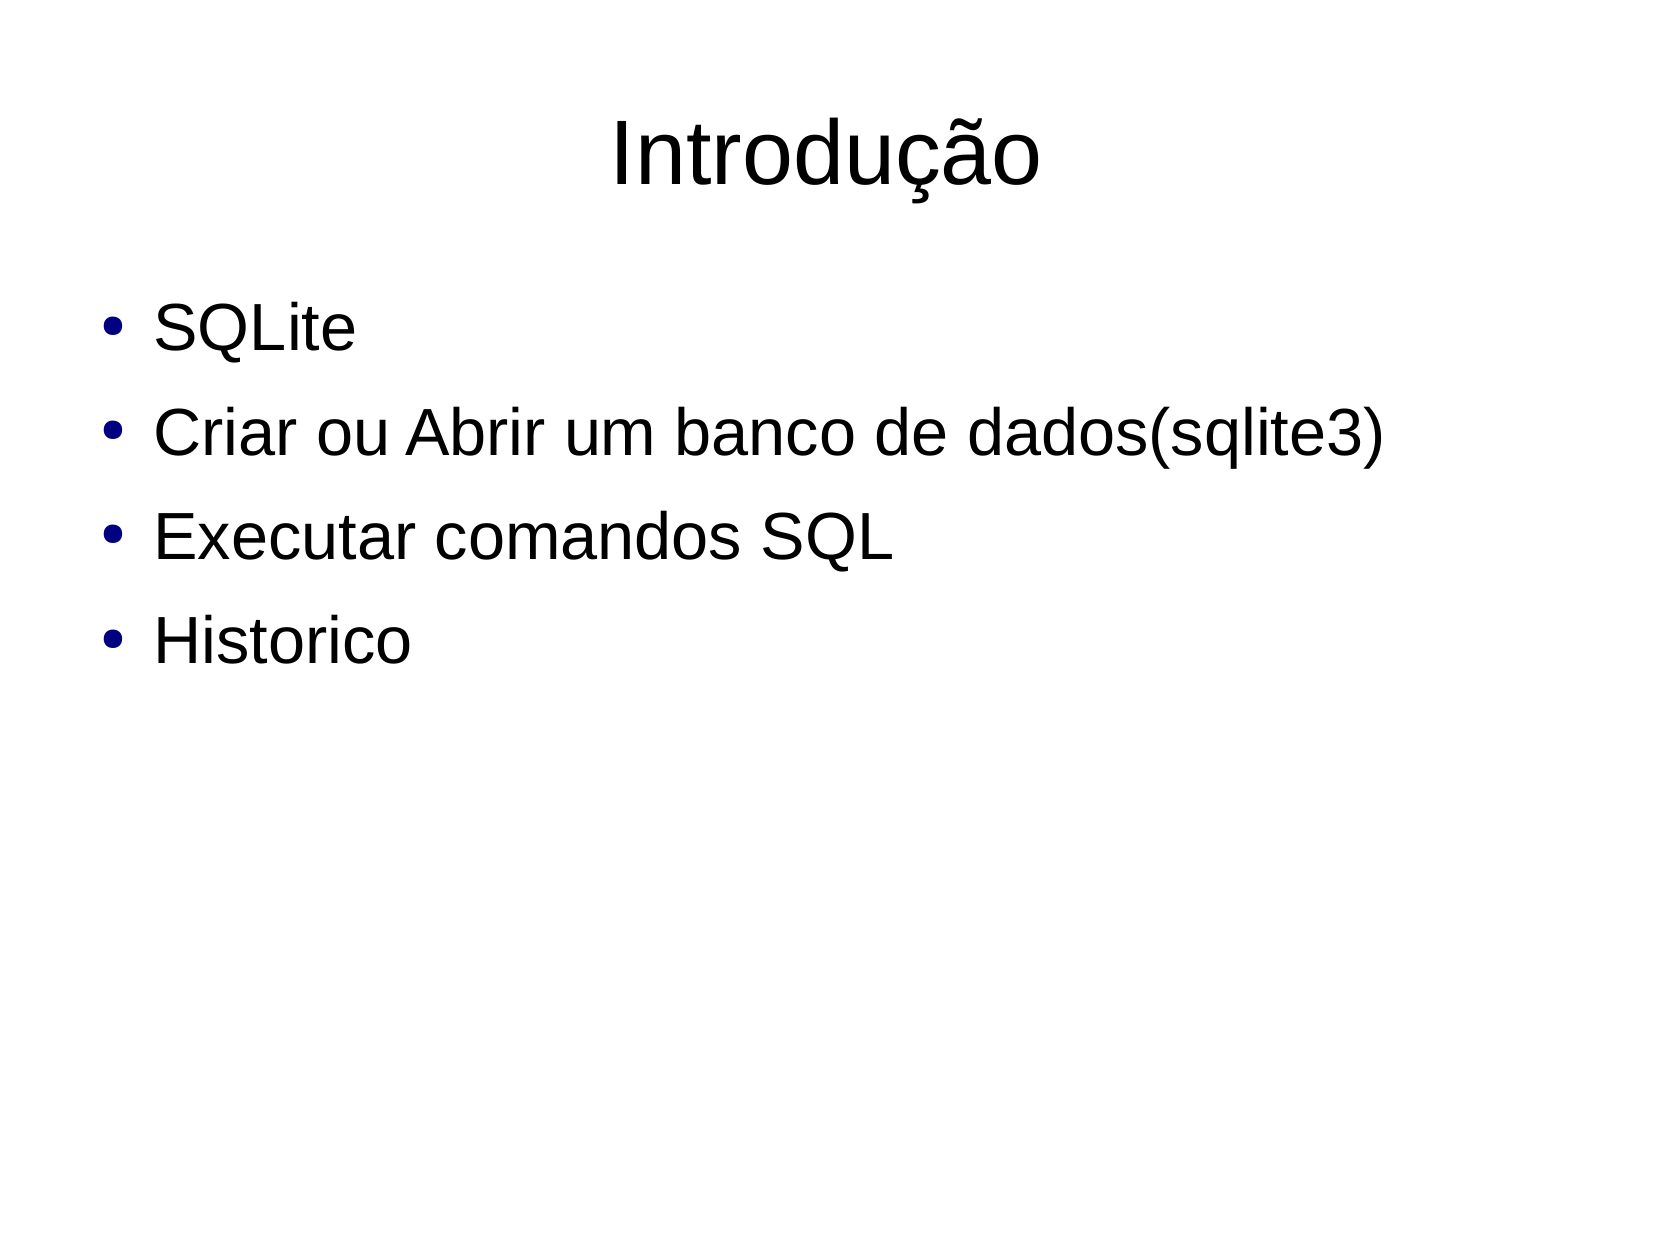

# Introdução
SQLite
Criar ou Abrir um banco de dados(sqlite3)
Executar comandos SQL
Historico